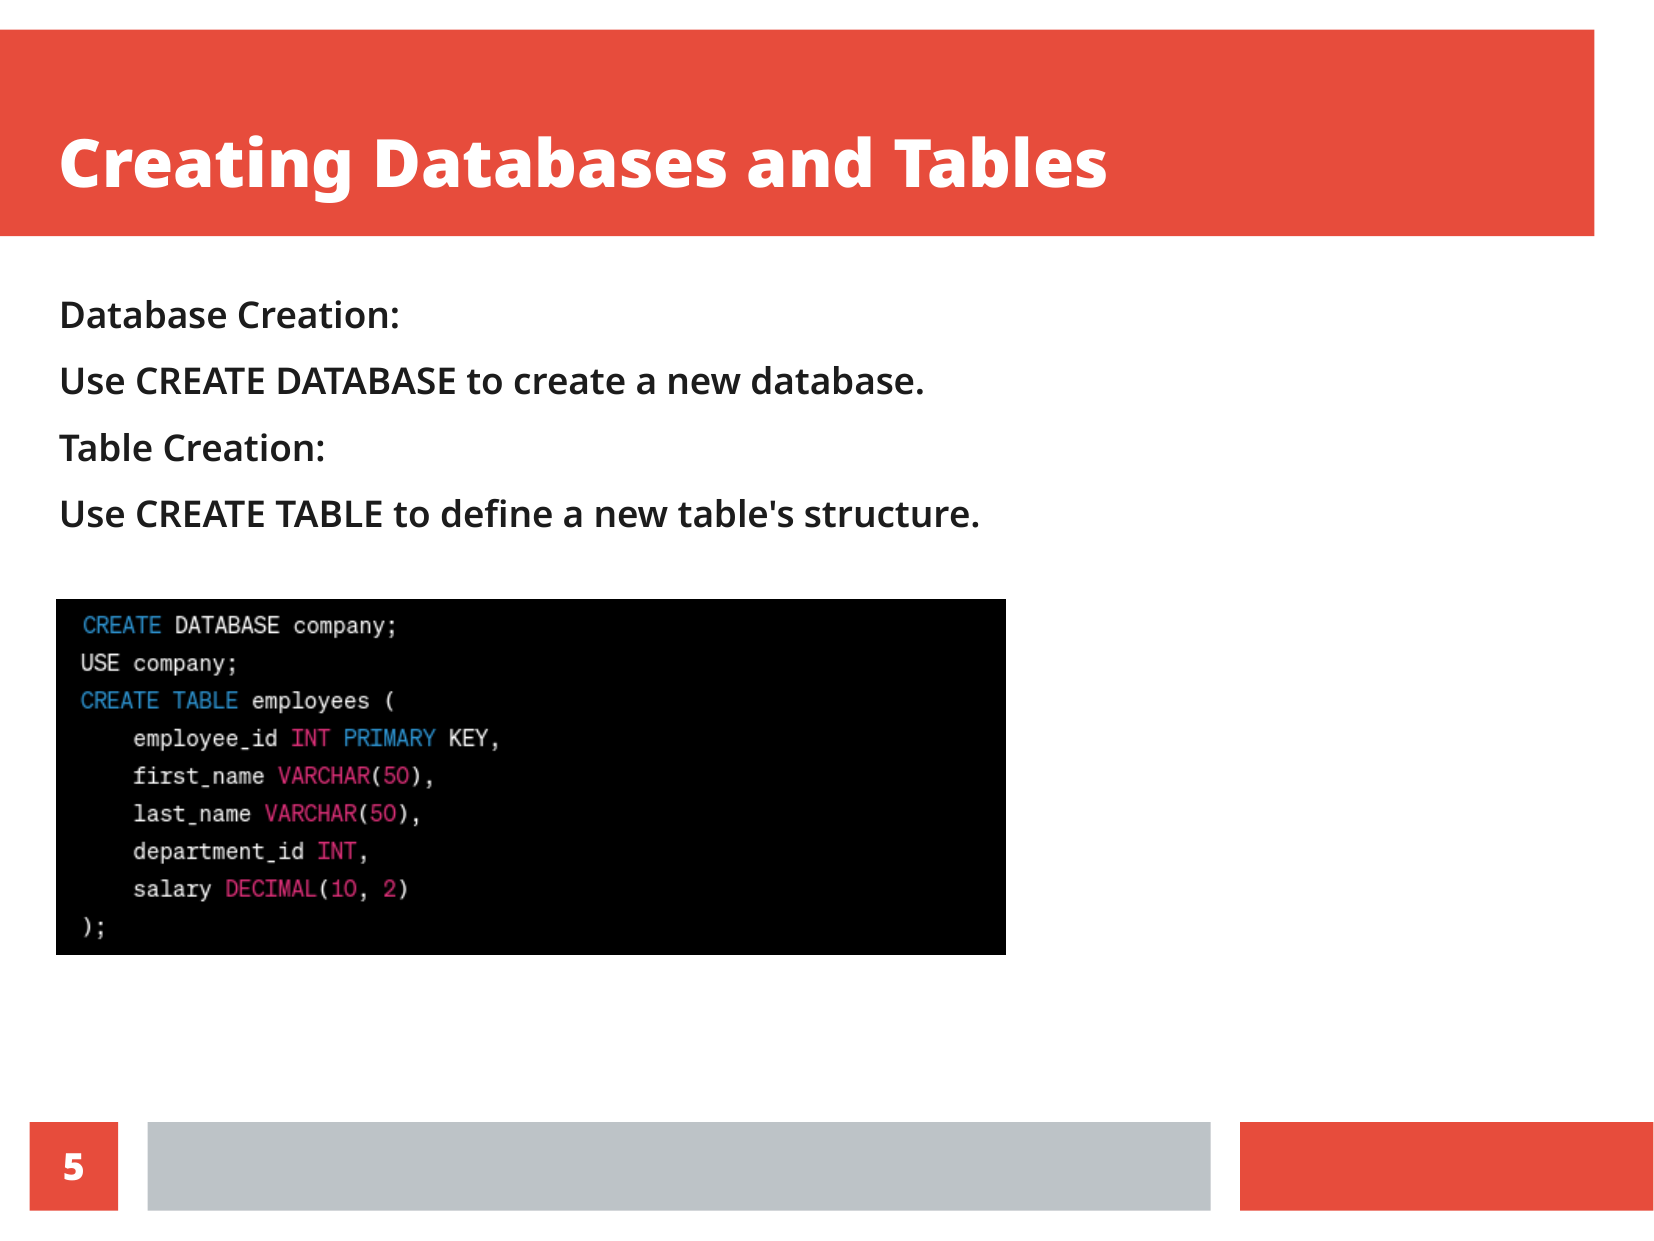

# Creating Databases and Tables
Database Creation:
Use CREATE DATABASE to create a new database.
Table Creation:
Use CREATE TABLE to define a new table's structure.
5